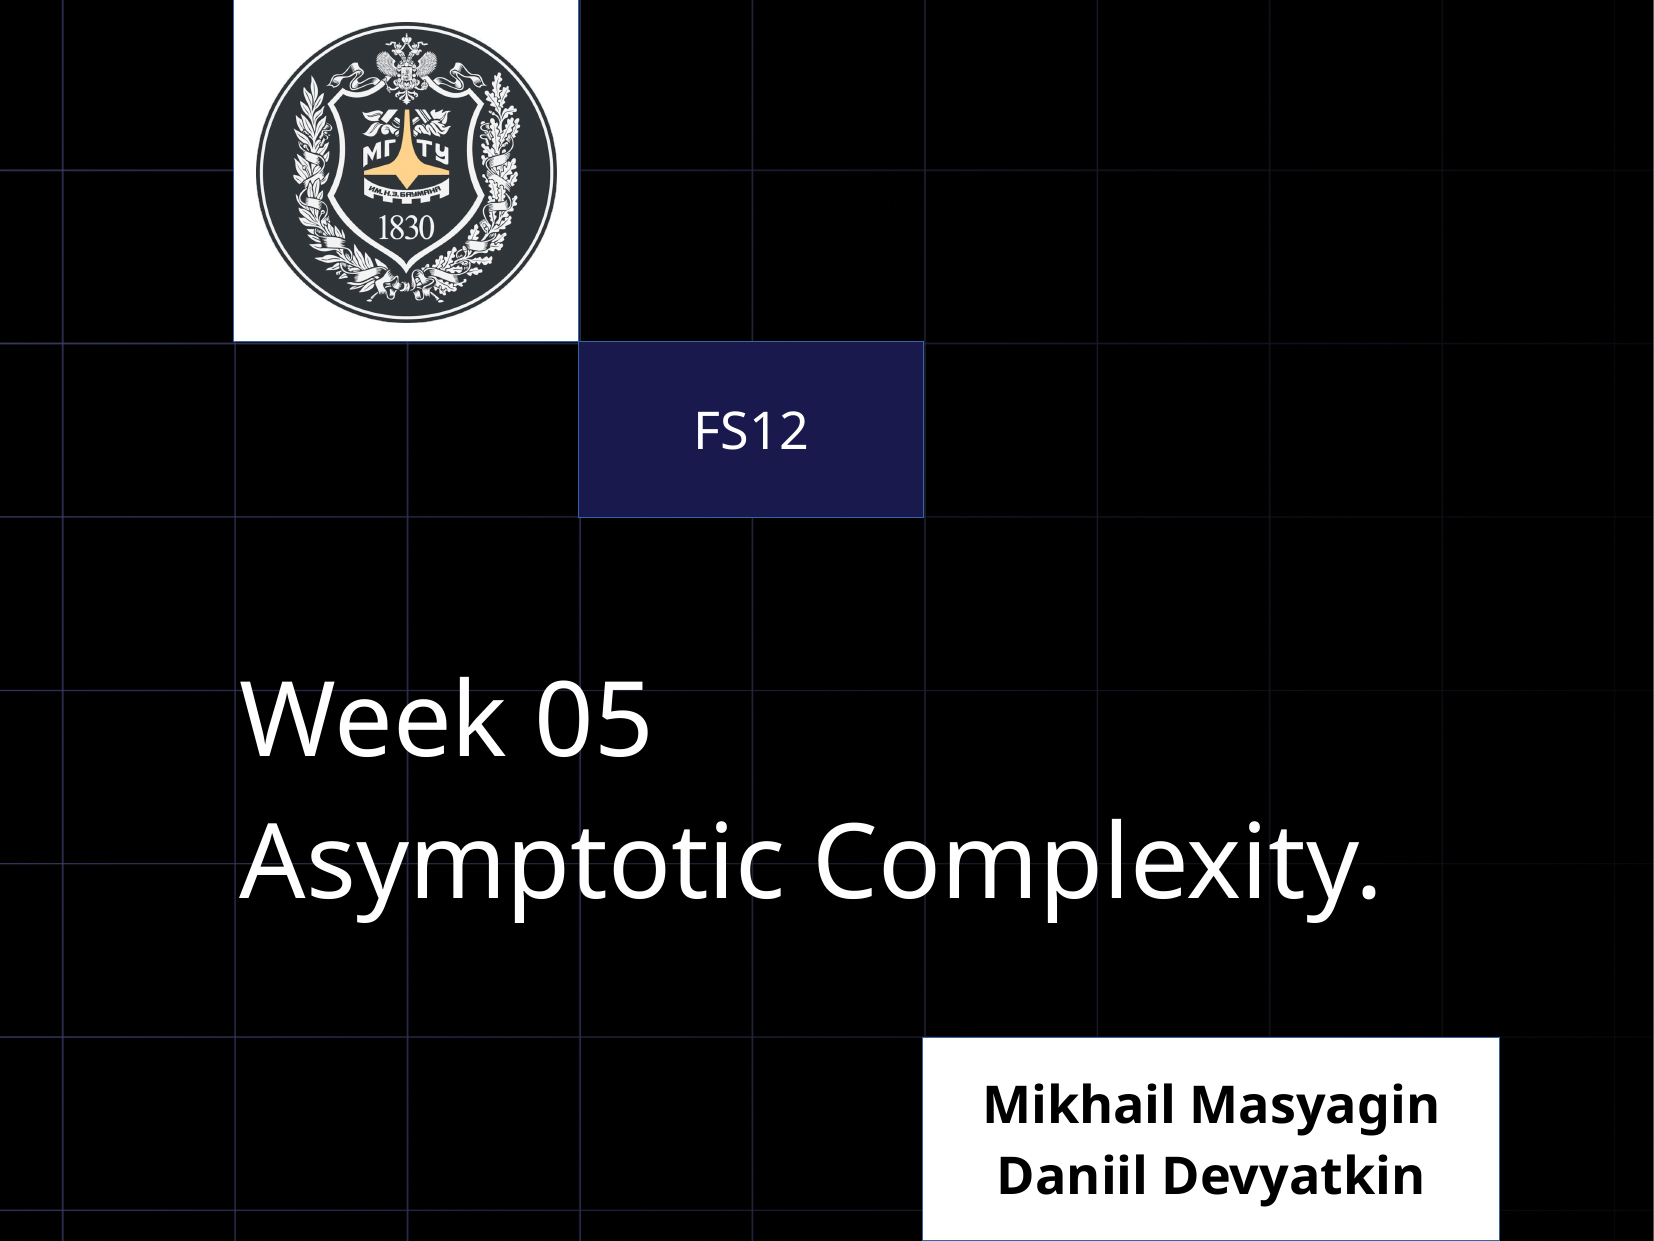

FS12
Week 05
Asymptotic Complexity.
Mikhail Masyagin
Daniil Devyatkin